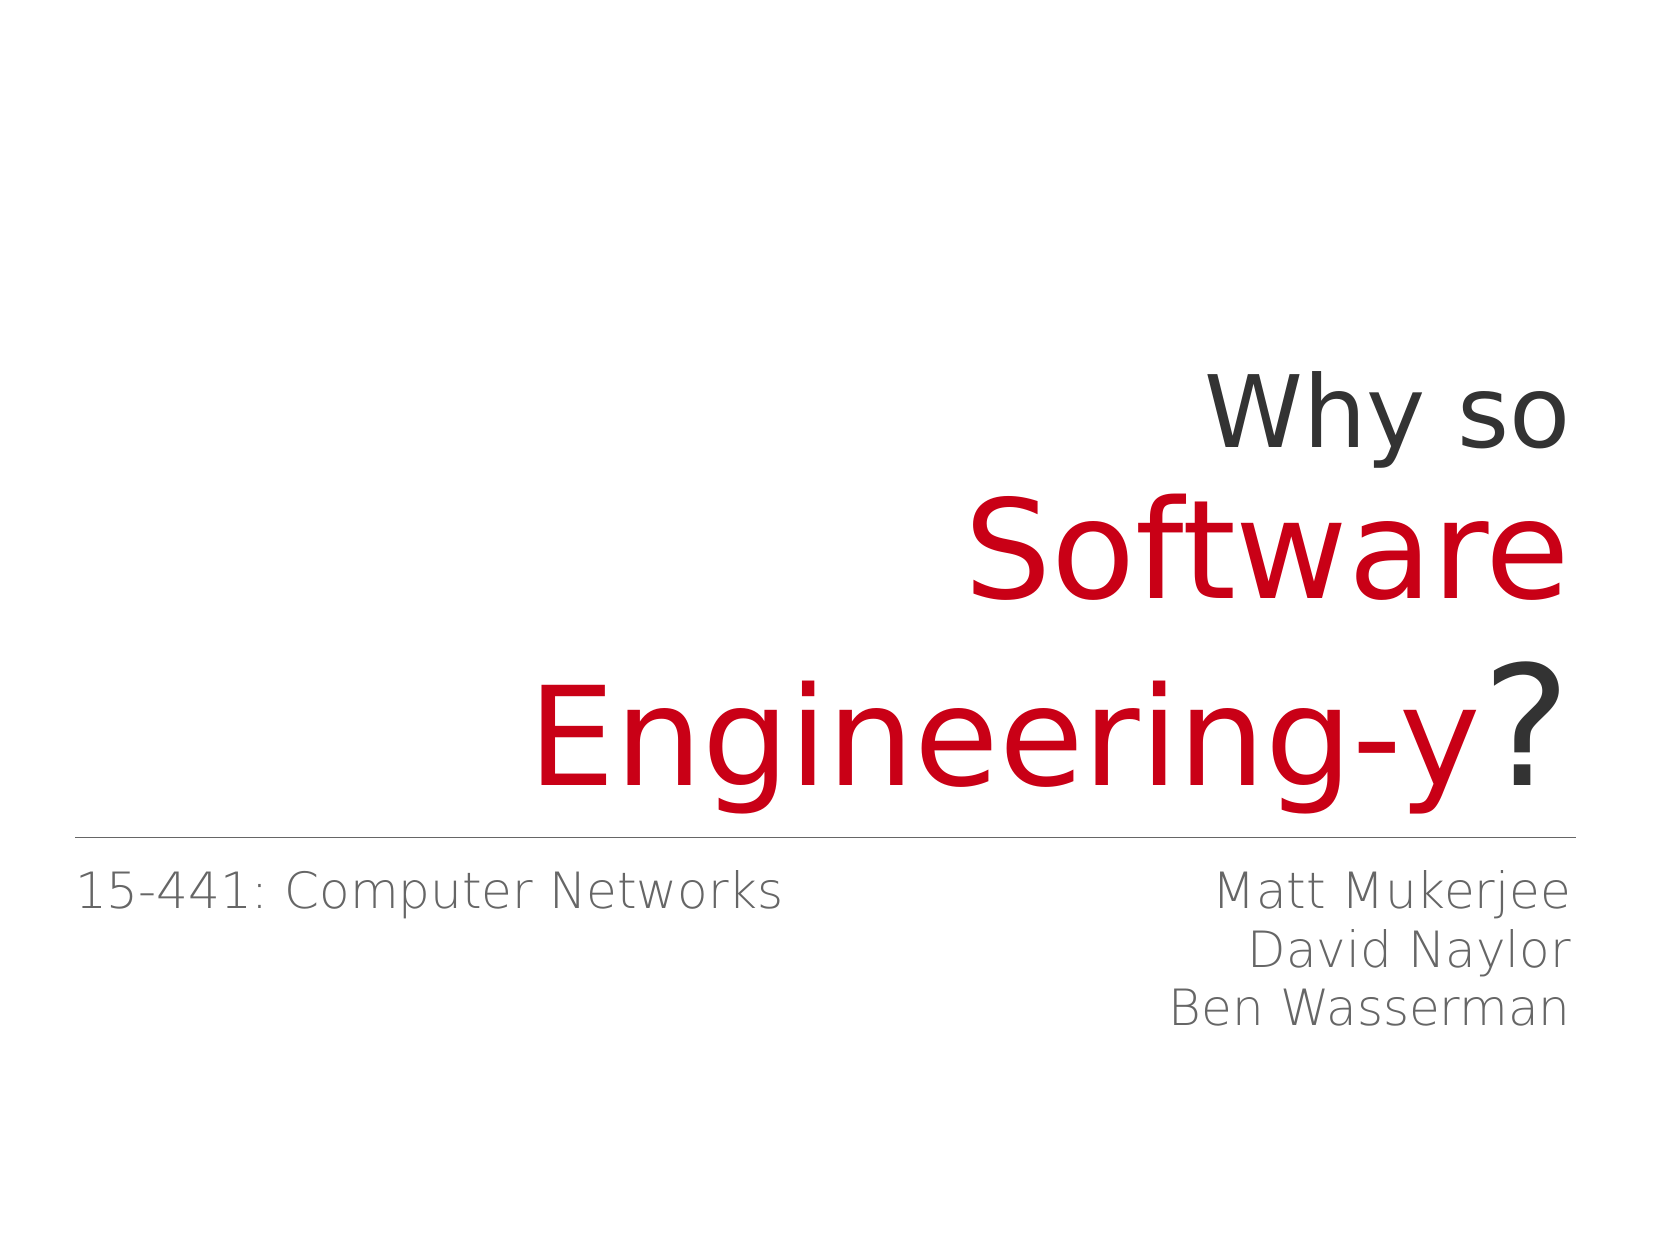

# Why so
Software Engineering-y?
15-441: Computer Networks
Matt Mukerjee
David Naylor
Ben Wasserman